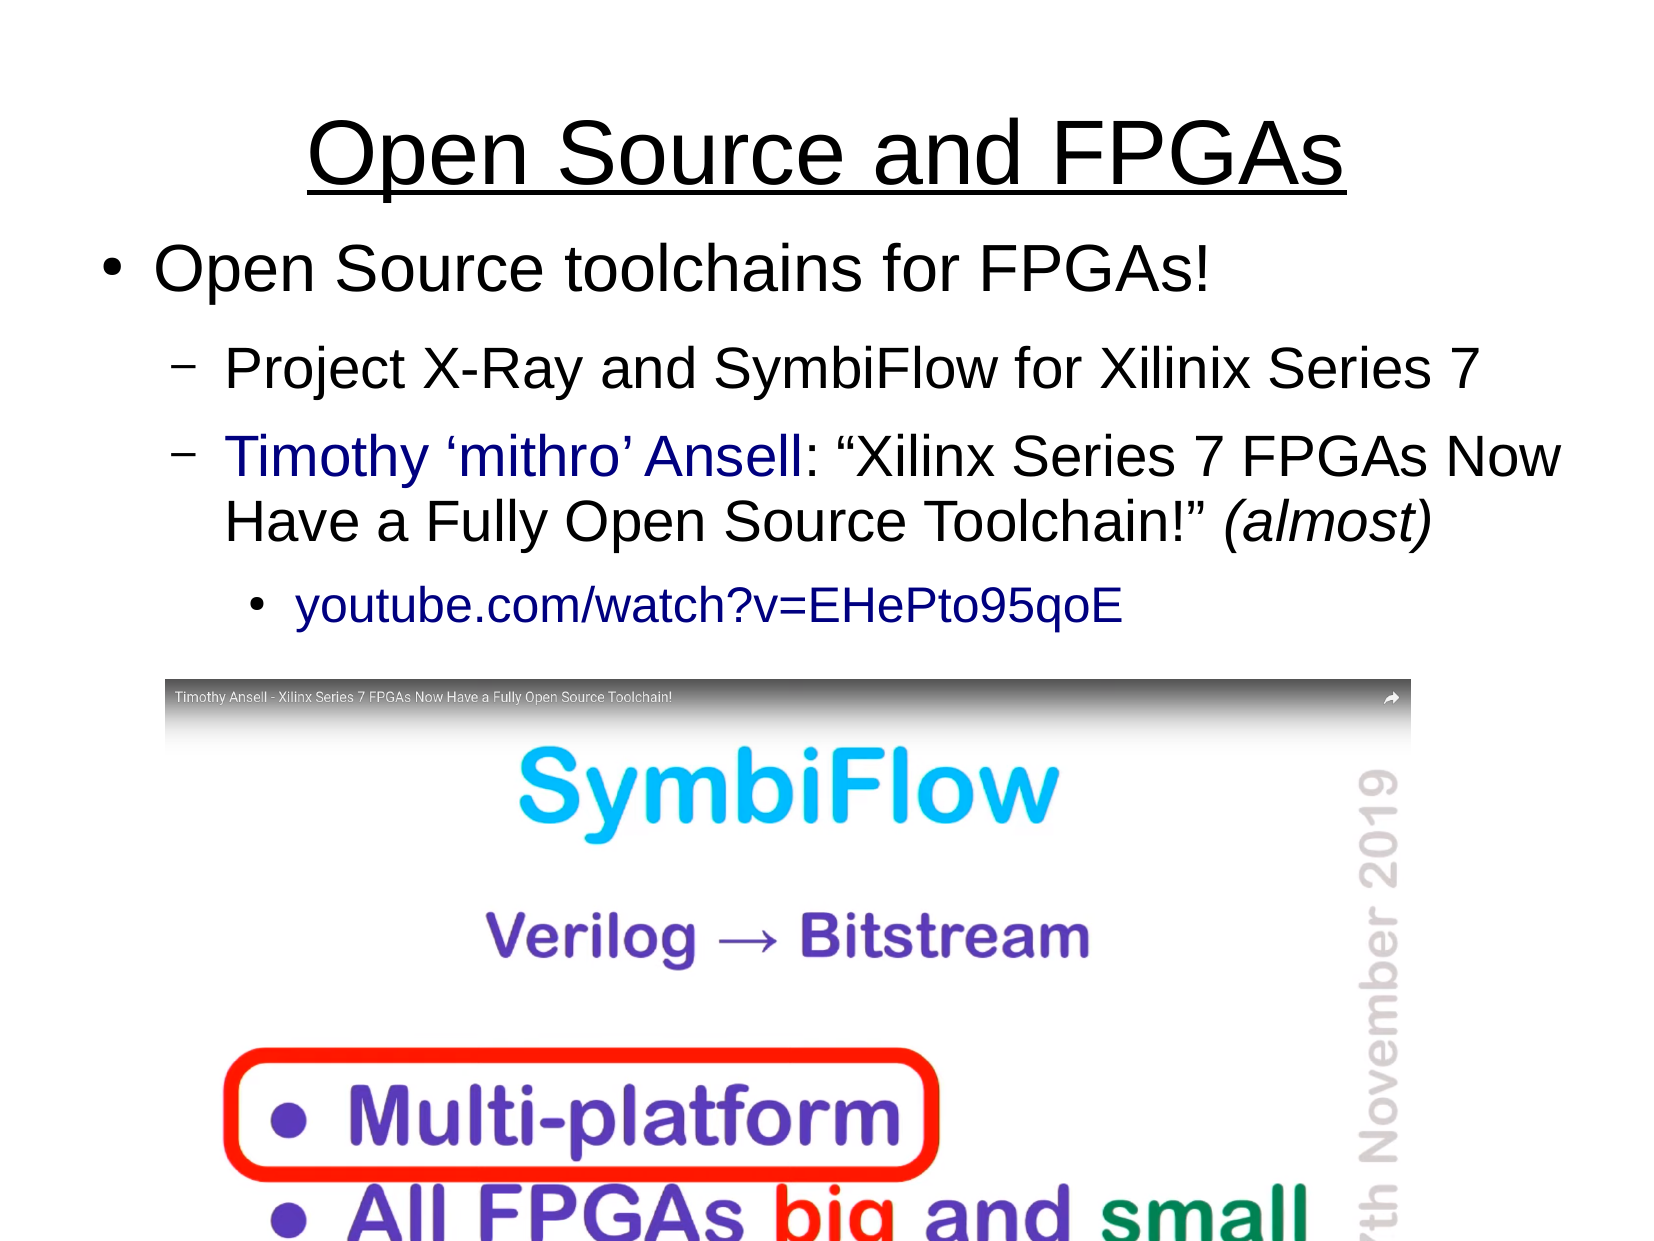

Open Source and FPGAs
# Open Source toolchains for FPGAs!
Project X-Ray and SymbiFlow for Xilinix Series 7
Timothy ‘mithro’ Ansell: “Xilinx Series 7 FPGAs Now Have a Fully Open Source Toolchain!” (almost)
youtube.com/watch?v=EHePto95qoE